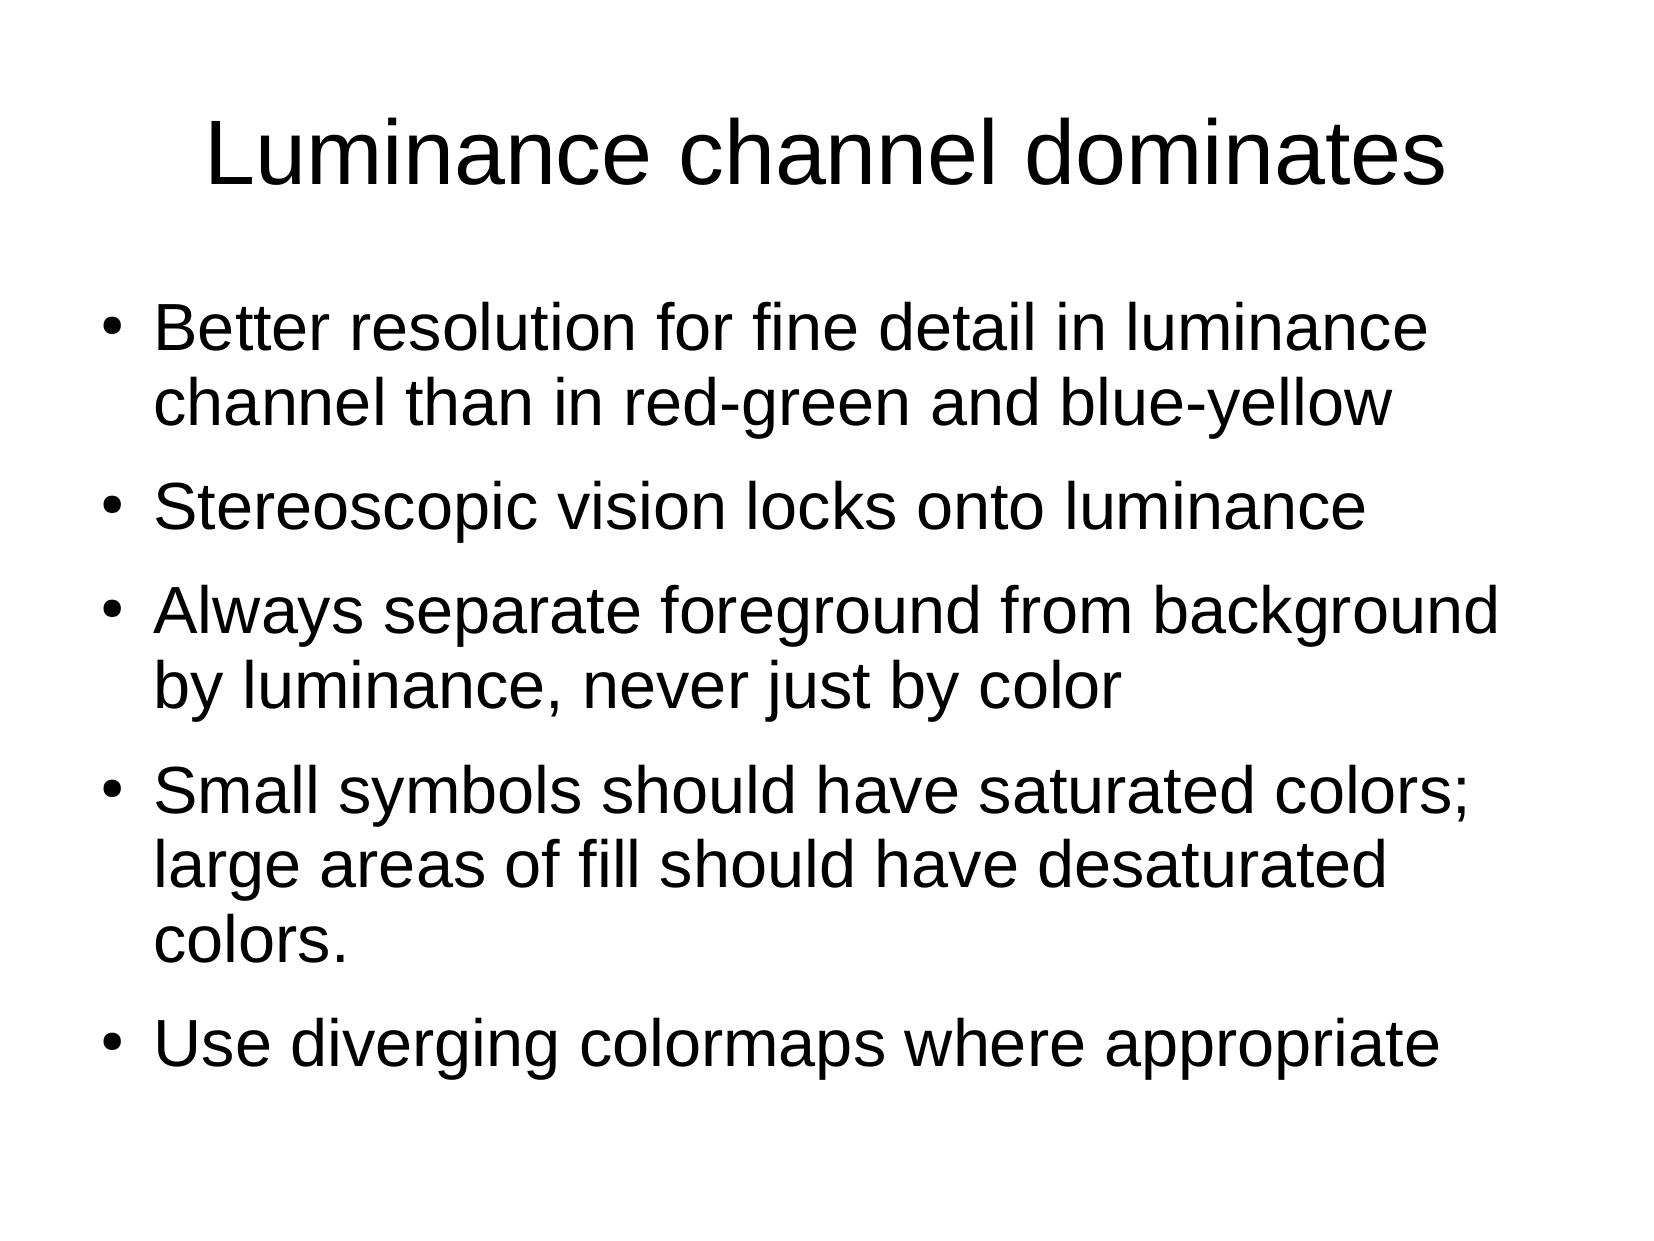

# Luminance channel dominates
Better resolution for fine detail in luminance channel than in red-green and blue-yellow
Stereoscopic vision locks onto luminance
Always separate foreground from background by luminance, never just by color
Small symbols should have saturated colors; large areas of fill should have desaturated colors.
Use diverging colormaps where appropriate